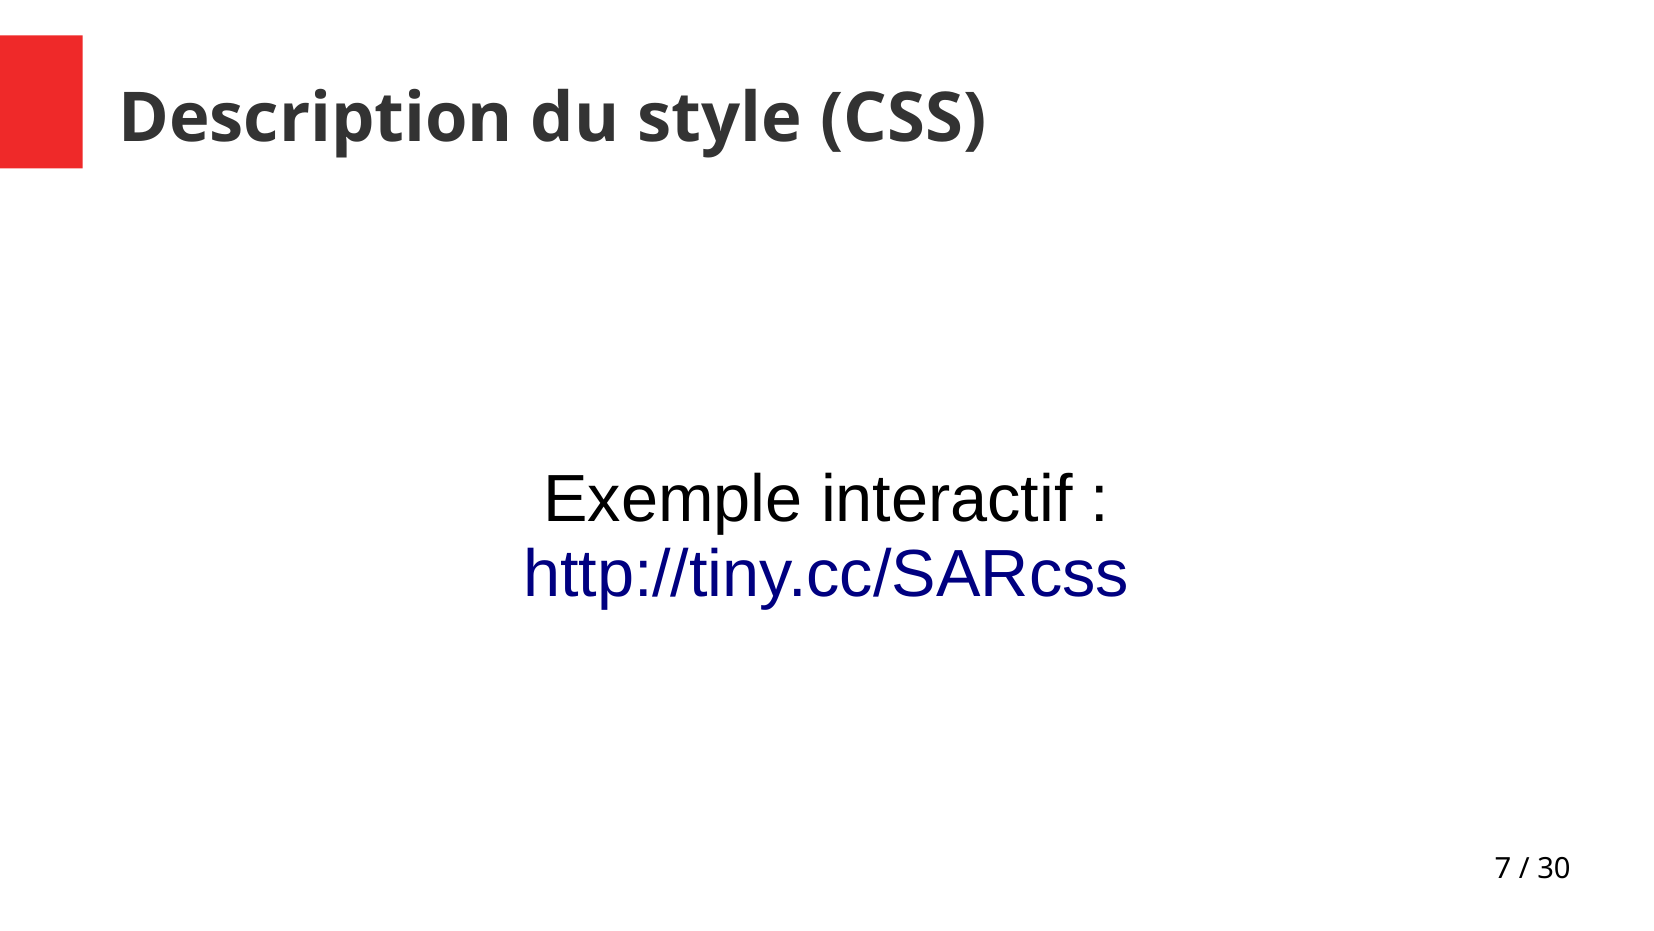

# Description du style (CSS)
Exemple interactif :
http://tiny.cc/SARcss
7